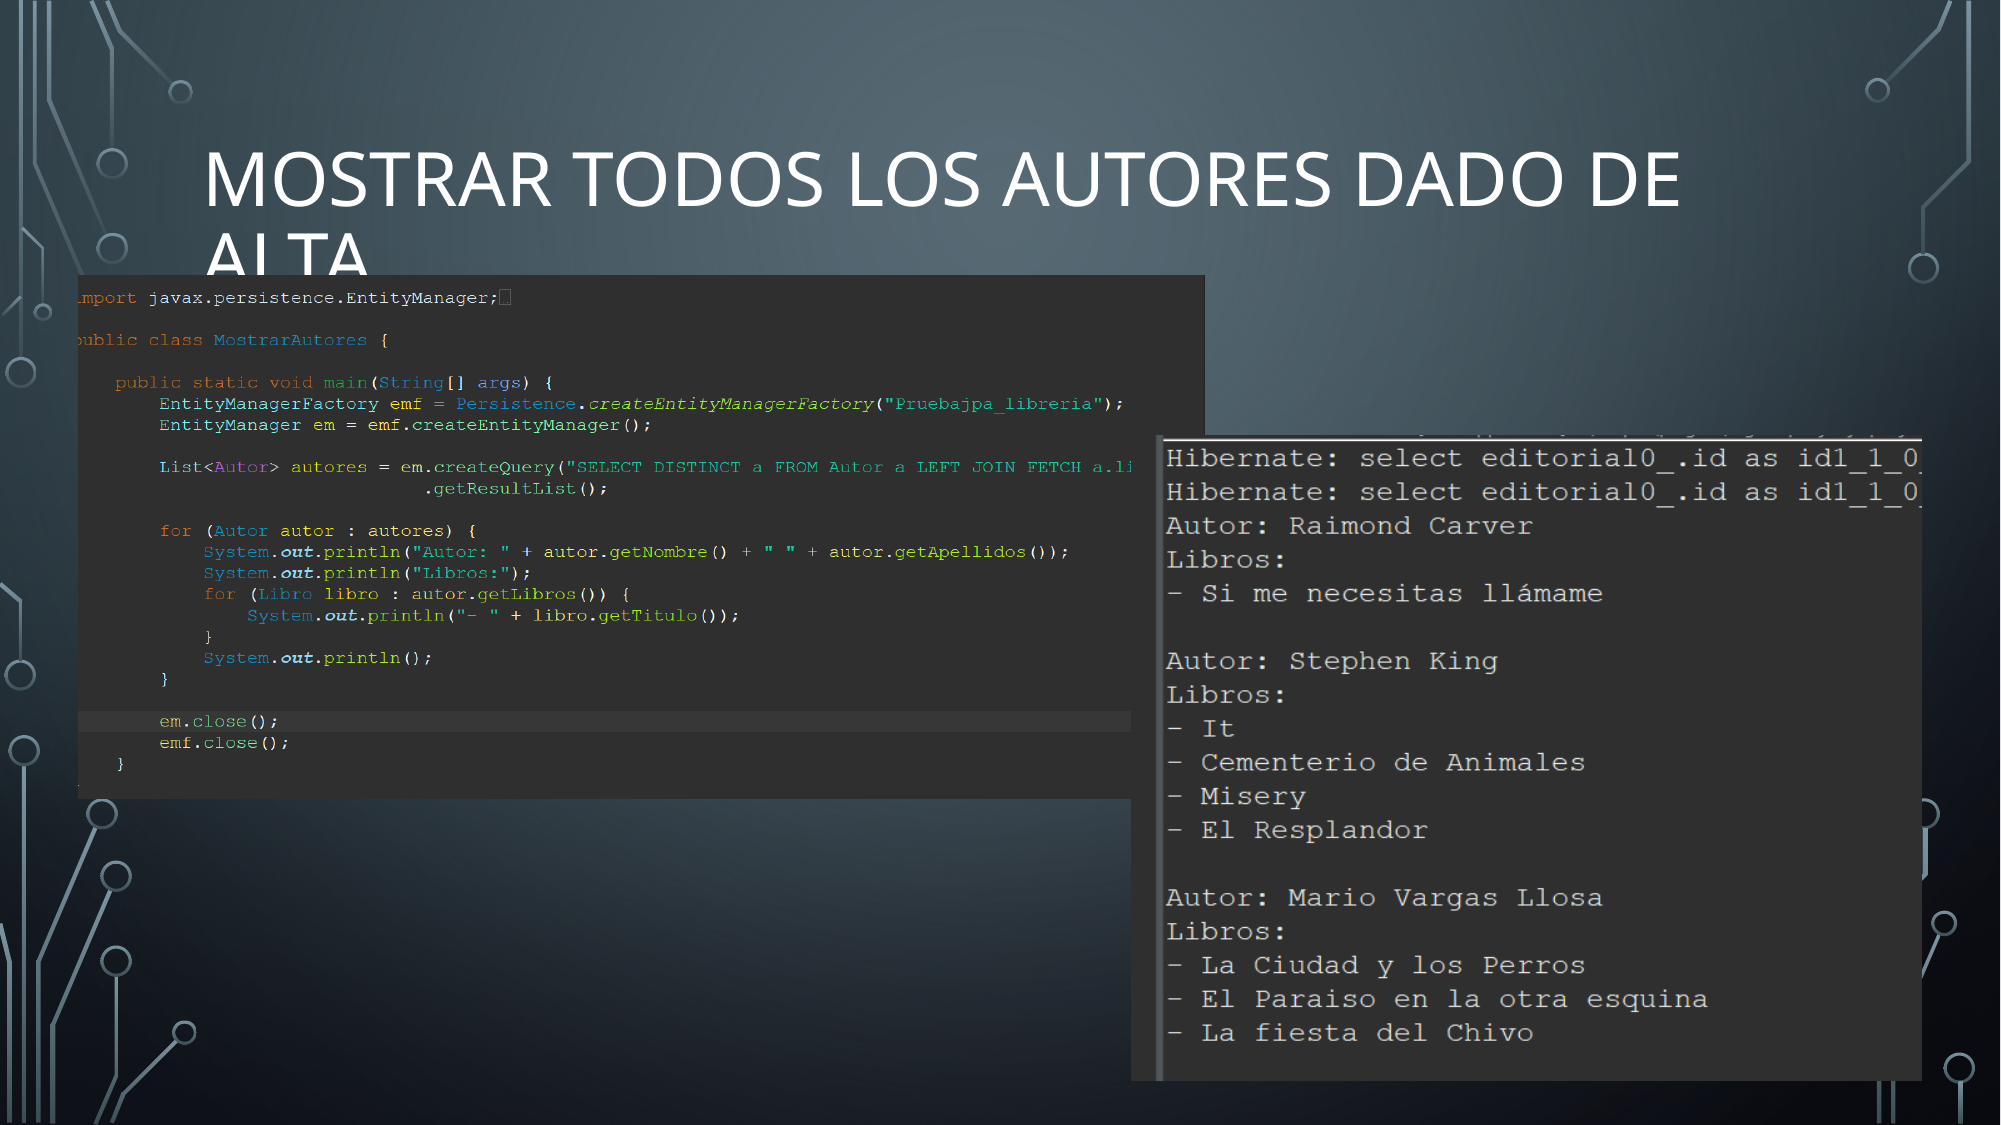

# Mostrar todos los autores dado de alta